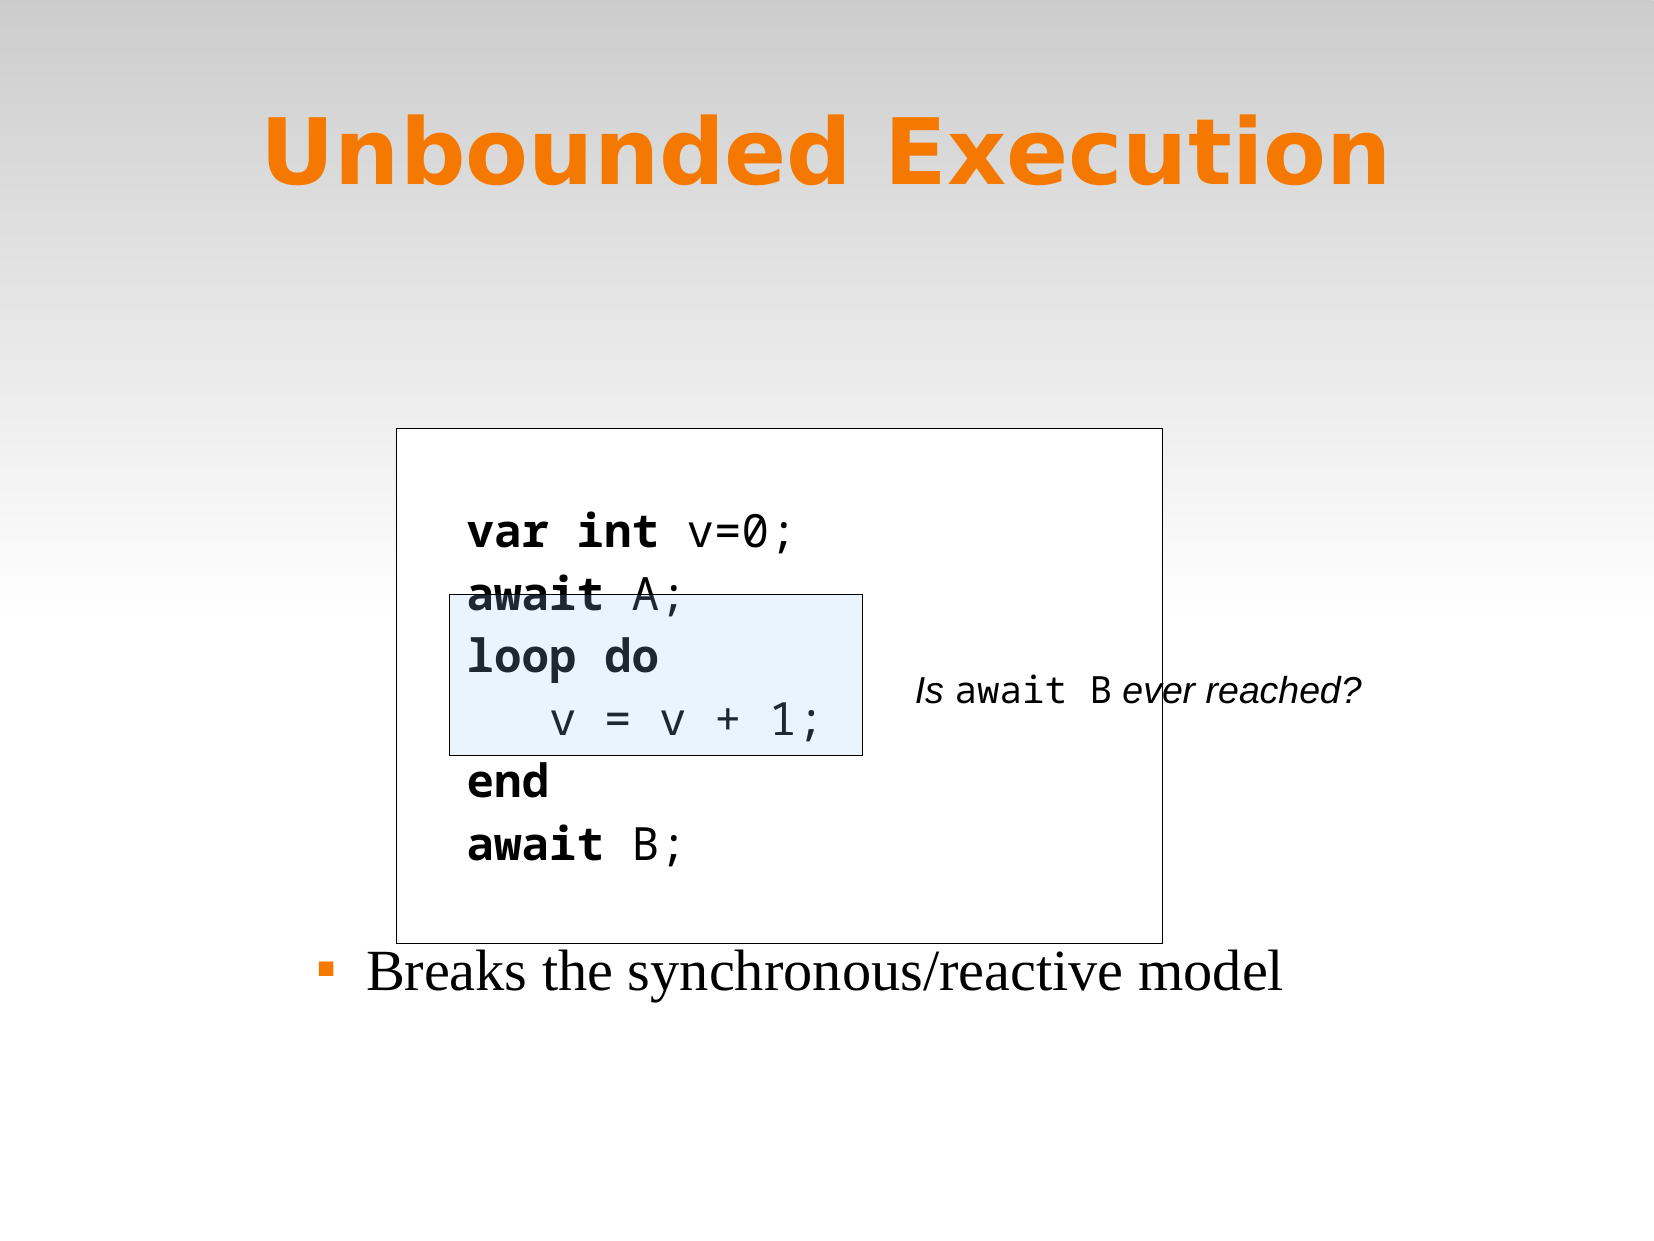

# Unbounded Execution
Breaks the synchronous/reactive model
 var int v=0;
 await A;
 loop do
 v = v + 1;
 end
 await B;
Is await B ever reached?